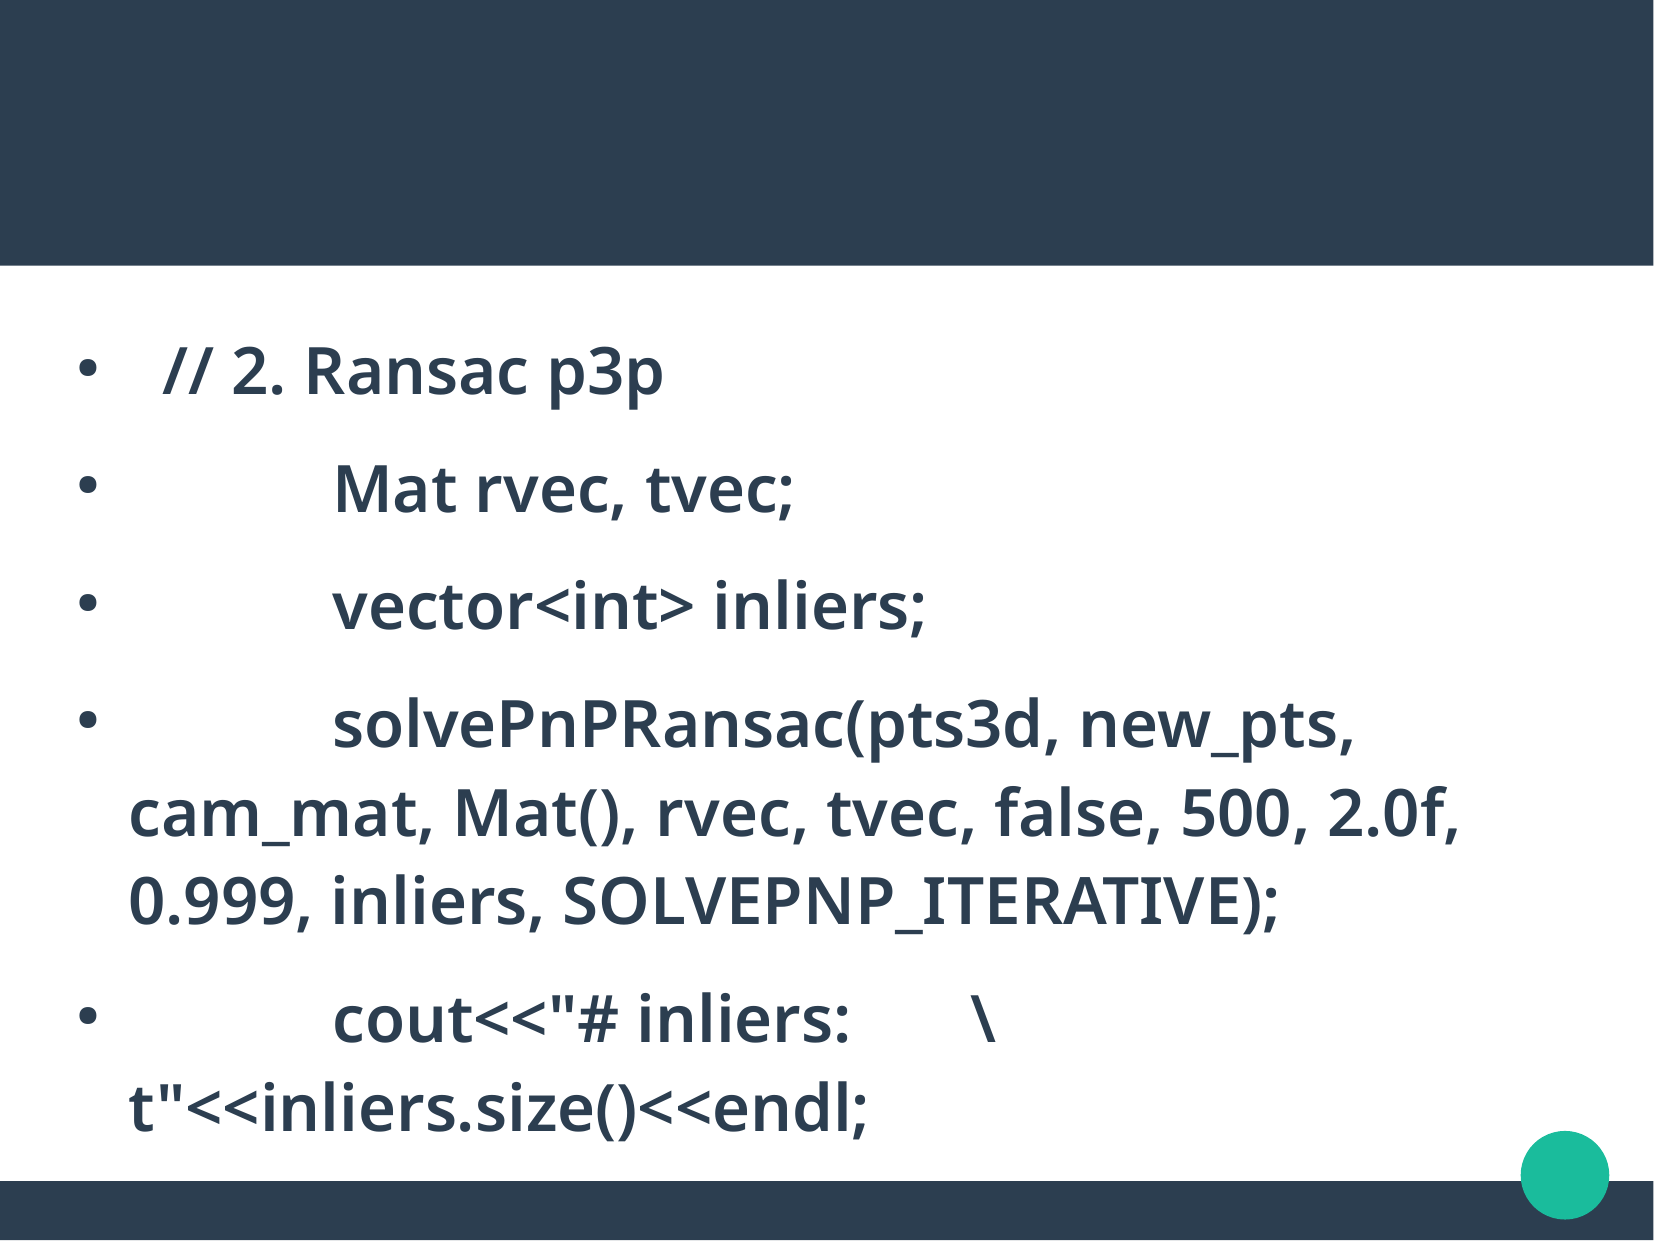

#
 // 2. Ransac p3p
 Mat rvec, tvec;
 vector<int> inliers;
 solvePnPRansac(pts3d, new_pts, cam_mat, Mat(), rvec, tvec, false, 500, 2.0f, 0.999, inliers, SOLVEPNP_ITERATIVE);
 cout<<"# inliers: \t"<<inliers.size()<<endl;